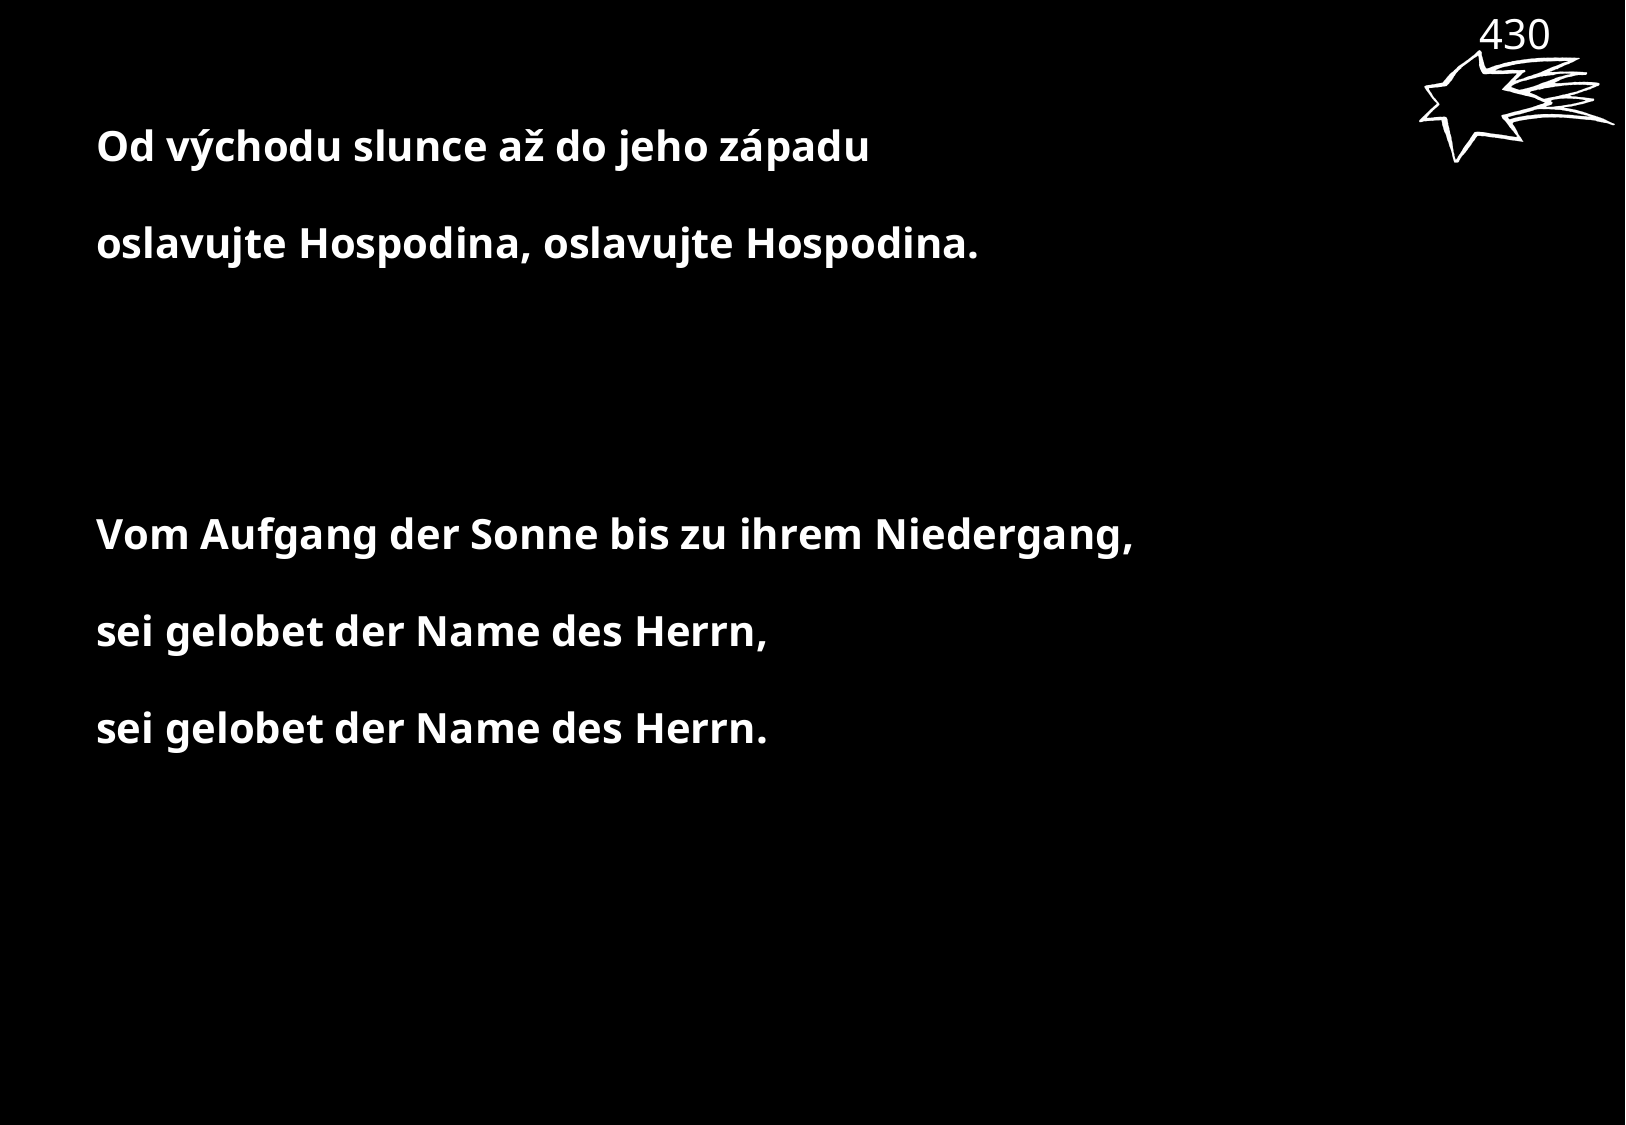

430
# Od východu slunce až do jeho západu
oslavujte Hospodina, oslavujte Hospodina.
Vom Aufgang der Sonne bis zu ihrem Niedergang,
sei gelobet der Name des Herrn,
sei gelobet der Name des Herrn.